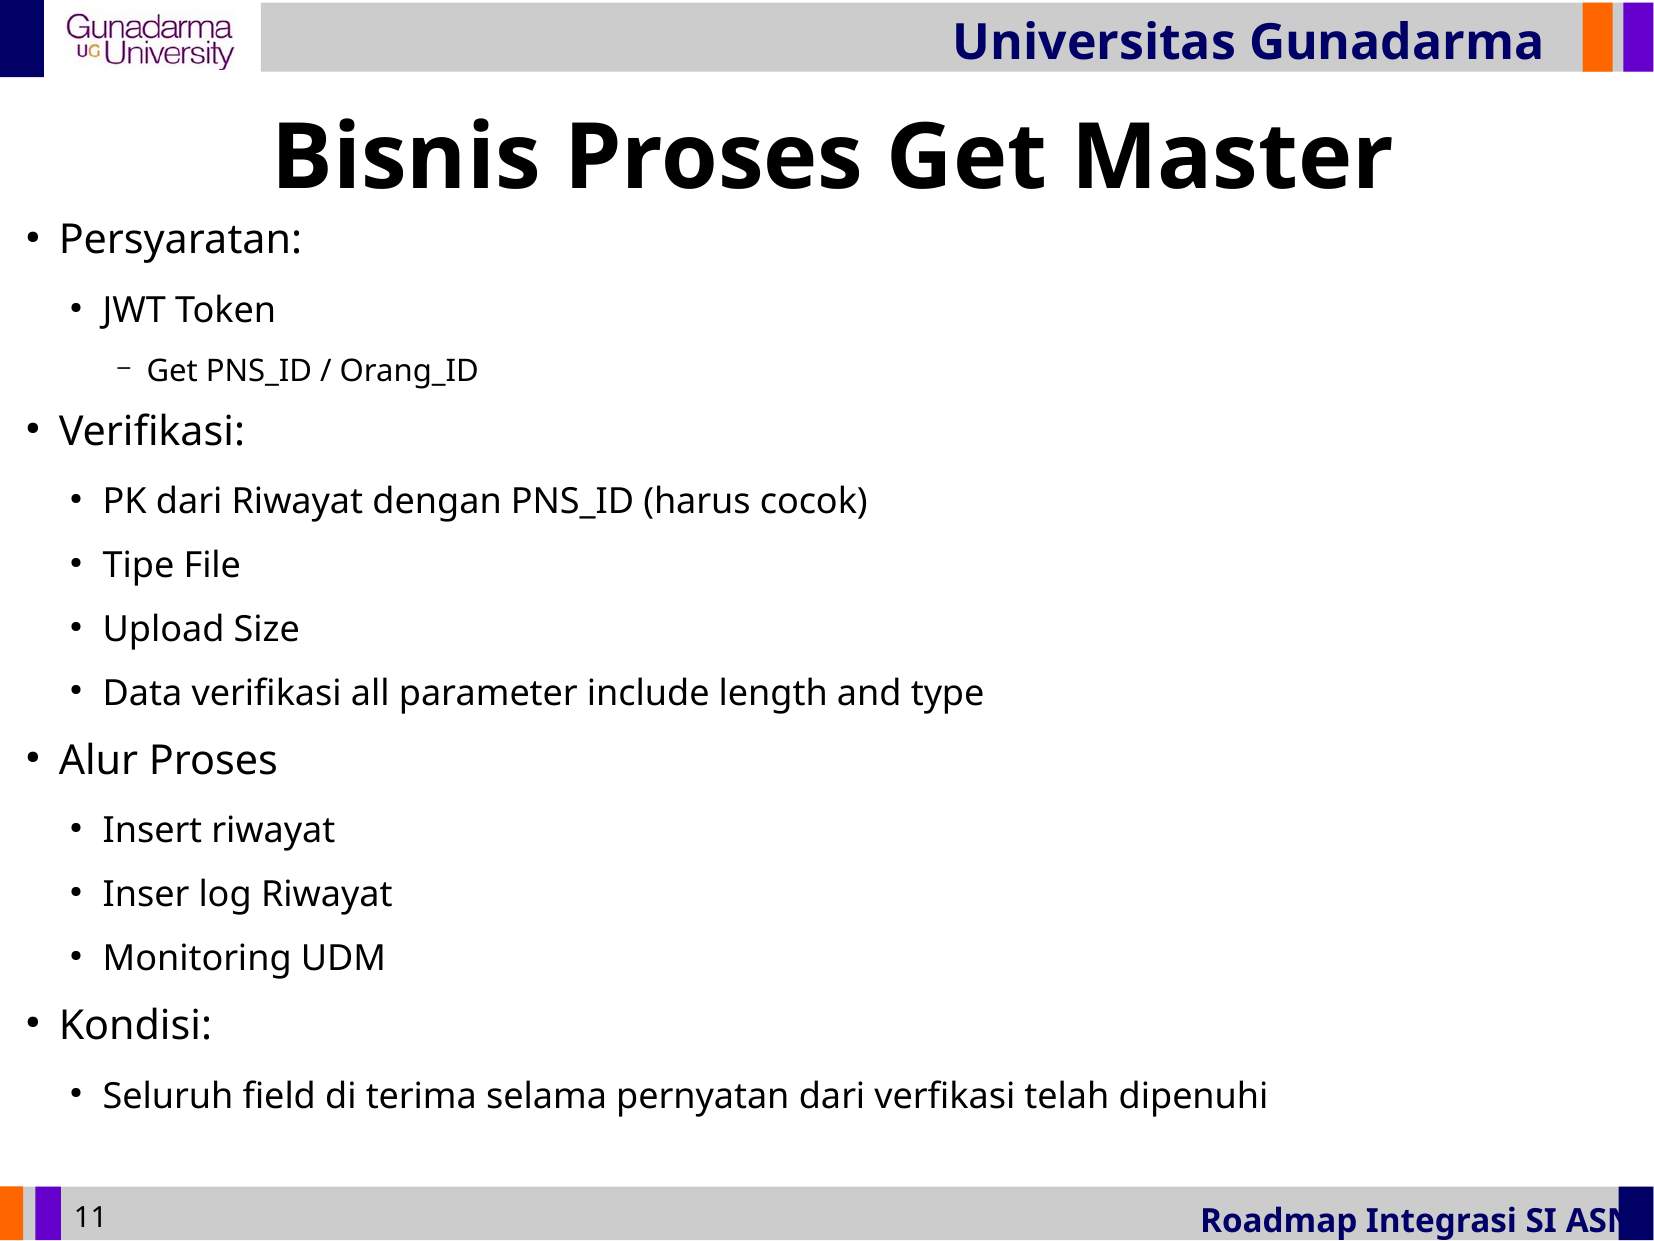

# Bisnis Proses Get Master
Persyaratan:
JWT Token
Get PNS_ID / Orang_ID
Verifikasi:
PK dari Riwayat dengan PNS_ID (harus cocok)
Tipe File
Upload Size
Data verifikasi all parameter include length and type
Alur Proses
Insert riwayat
Inser log Riwayat
Monitoring UDM
Kondisi:
Seluruh field di terima selama pernyatan dari verfikasi telah dipenuhi